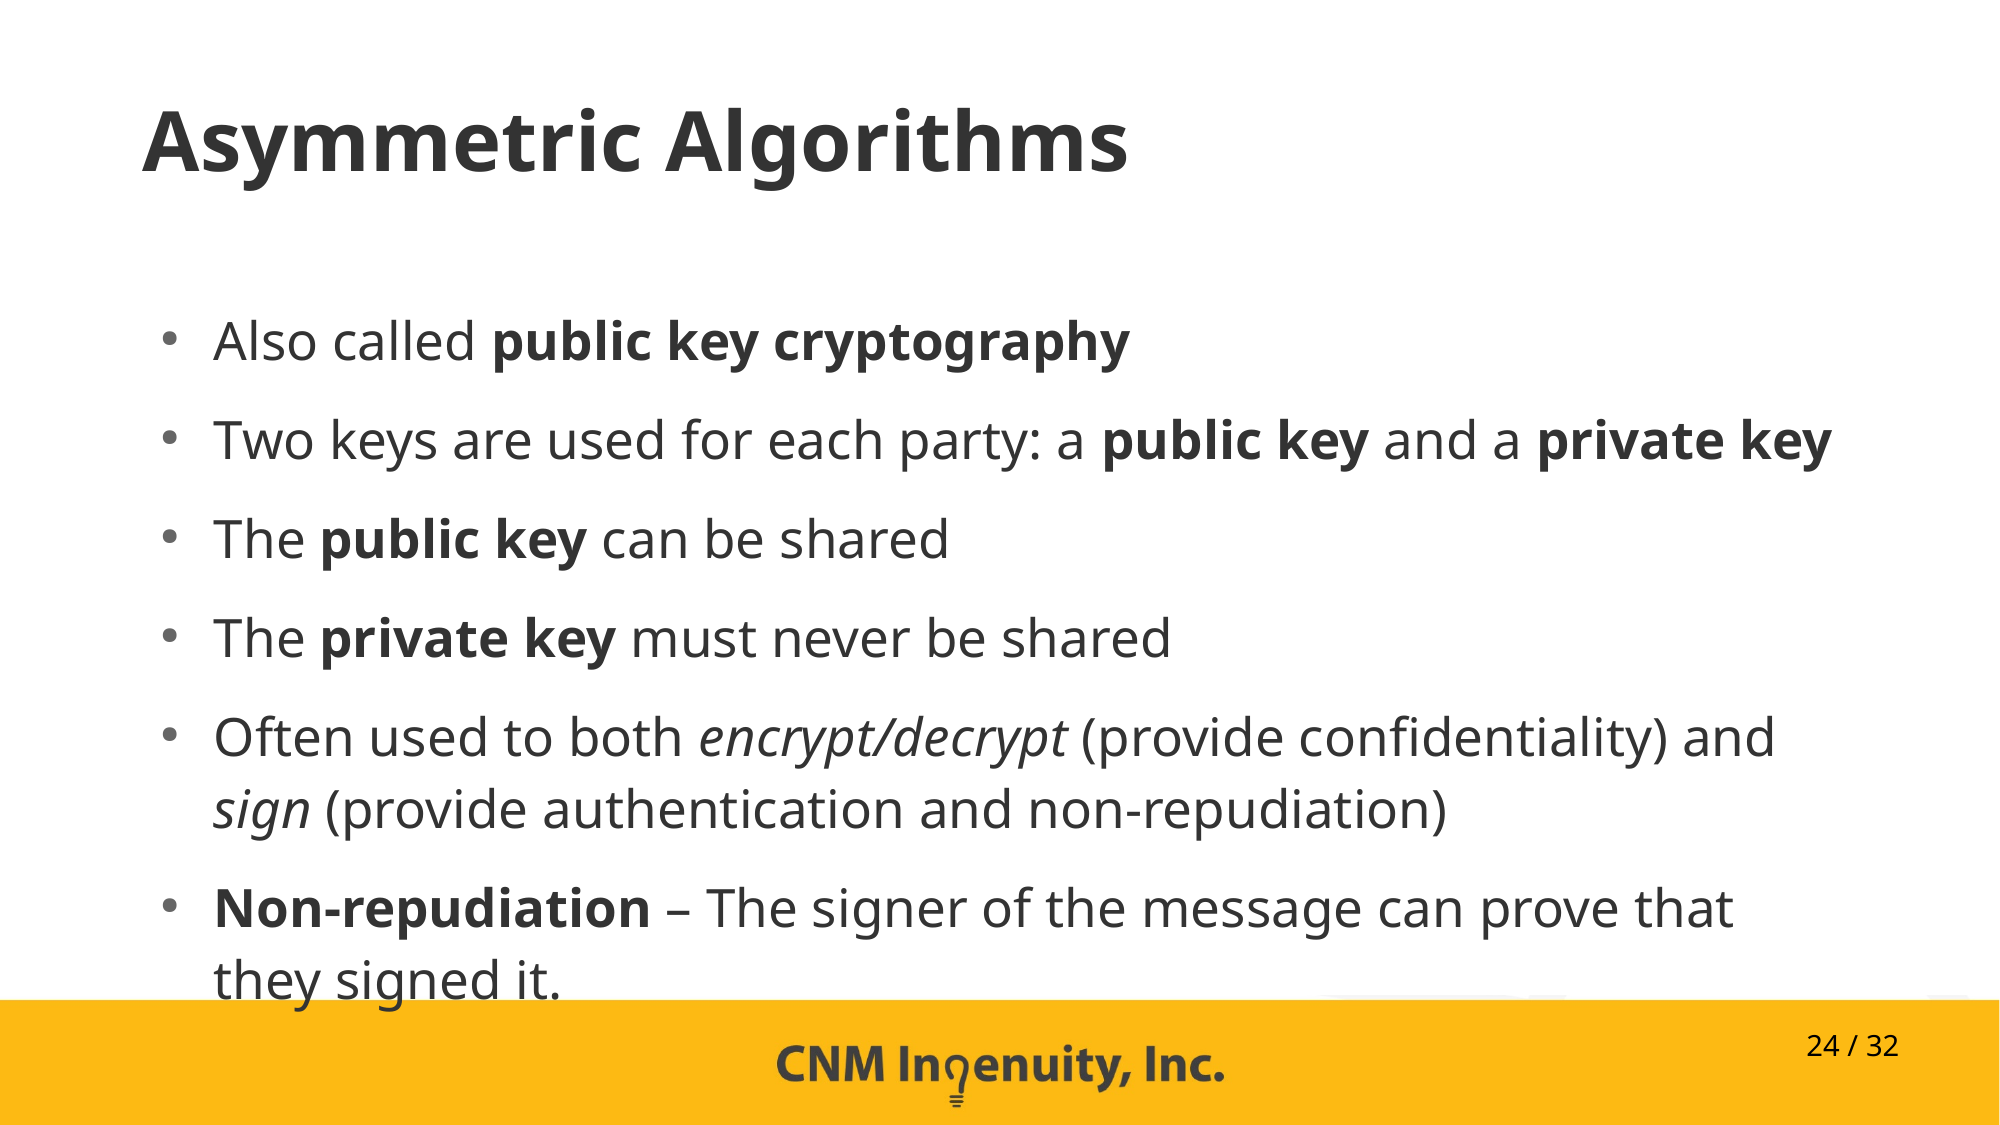

# Asymmetric Algorithms
Also called public key cryptography
Two keys are used for each party: a public key and a private key
The public key can be shared
The private key must never be shared
Often used to both encrypt/decrypt (provide confidentiality) and sign (provide authentication and non-repudiation)
Non-repudiation – The signer of the message can prove that they signed it.
24